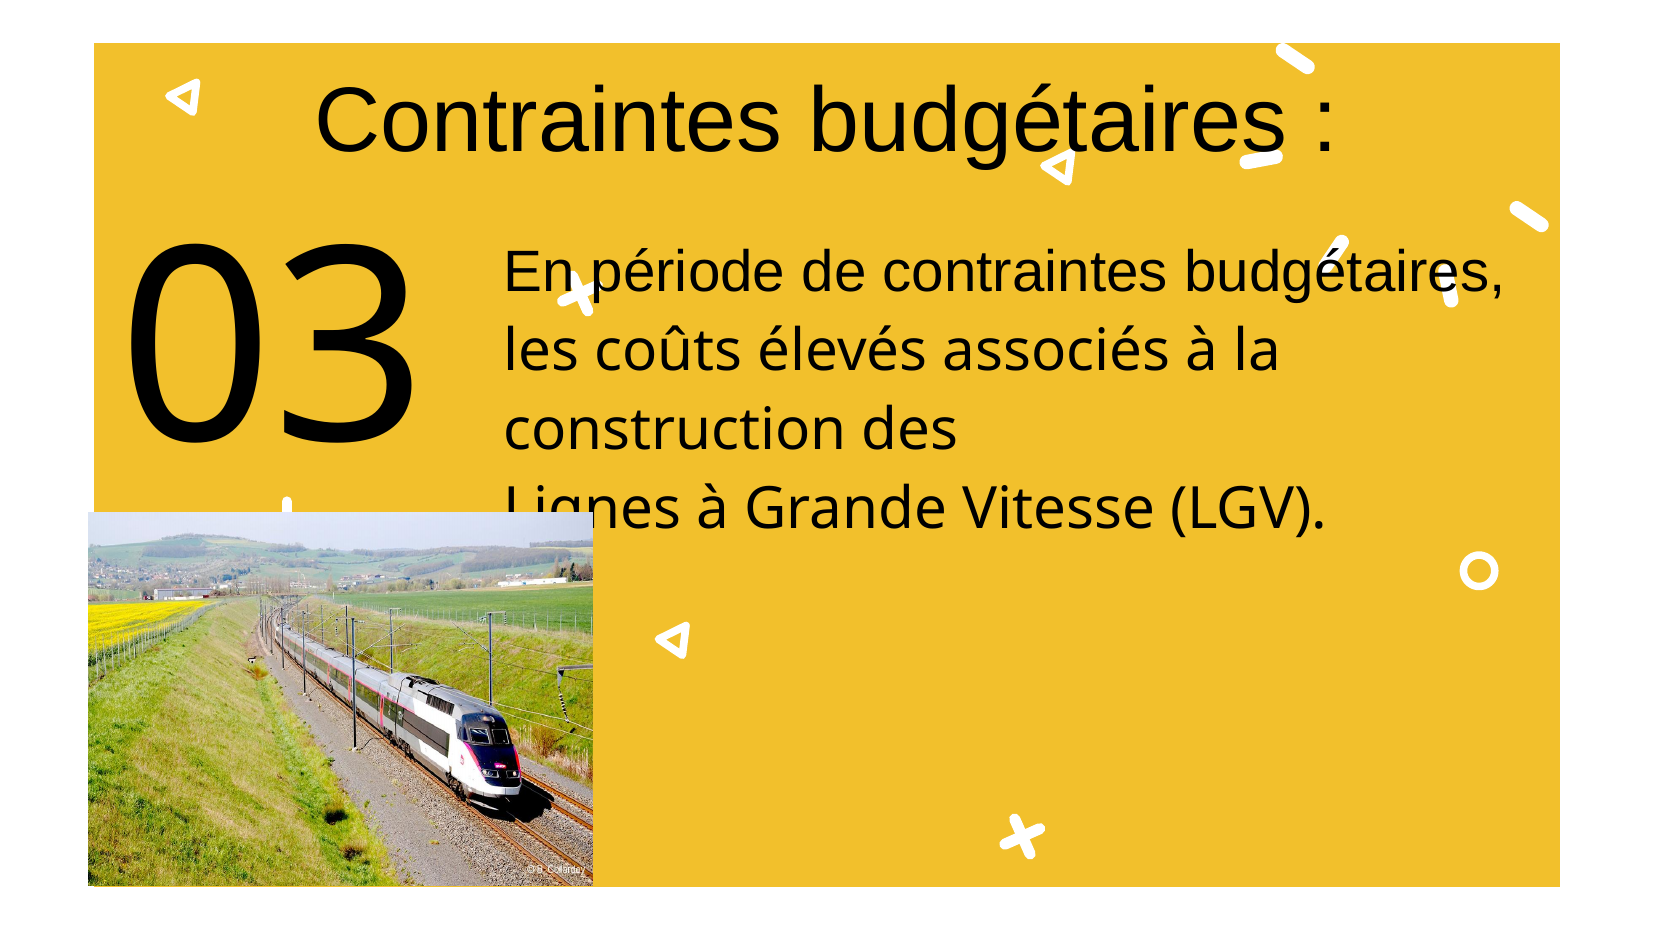

Contraintes budgétaires :
# 03
En période de contraintes budgétaires,
les coûts élevés associés à la construction des
Lignes à Grande Vitesse (LGV).